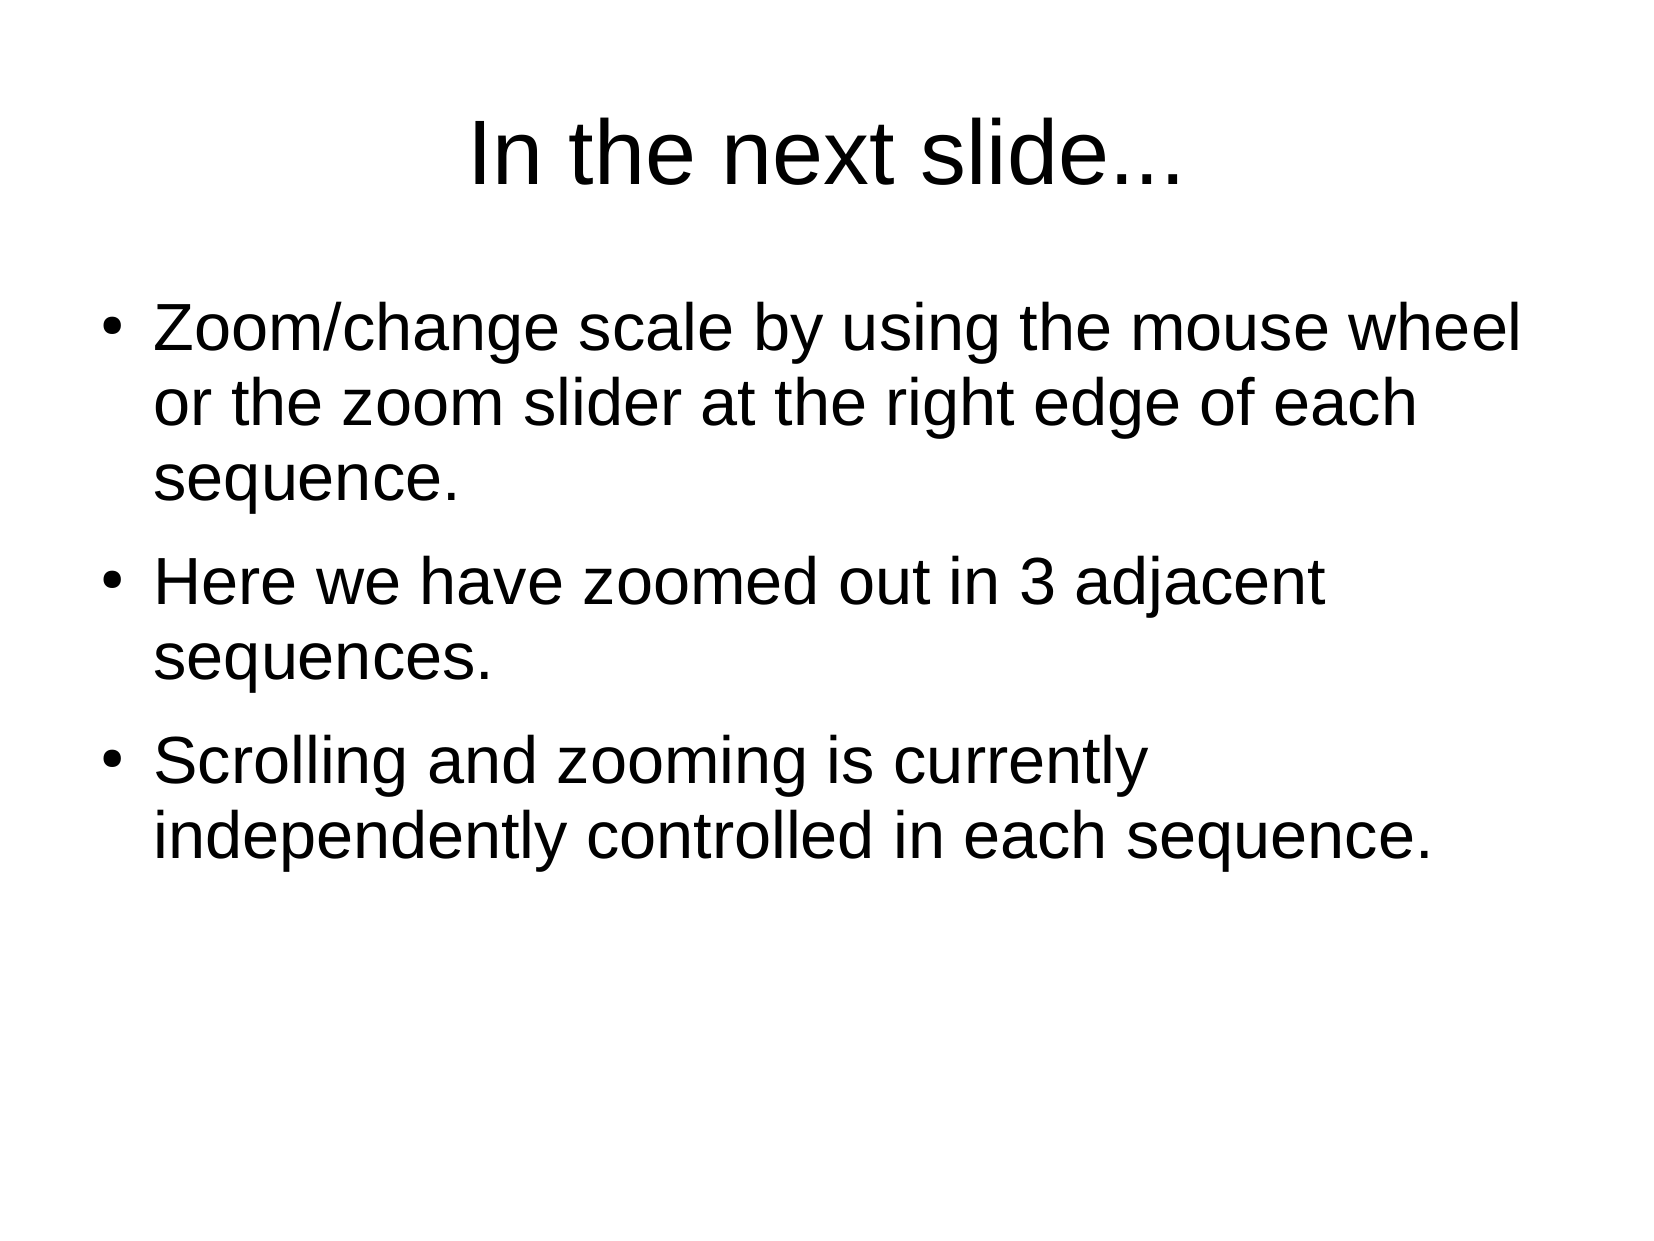

# In the next slide...
Zoom/change scale by using the mouse wheel or the zoom slider at the right edge of each sequence.
Here we have zoomed out in 3 adjacent sequences.
Scrolling and zooming is currently independently controlled in each sequence.